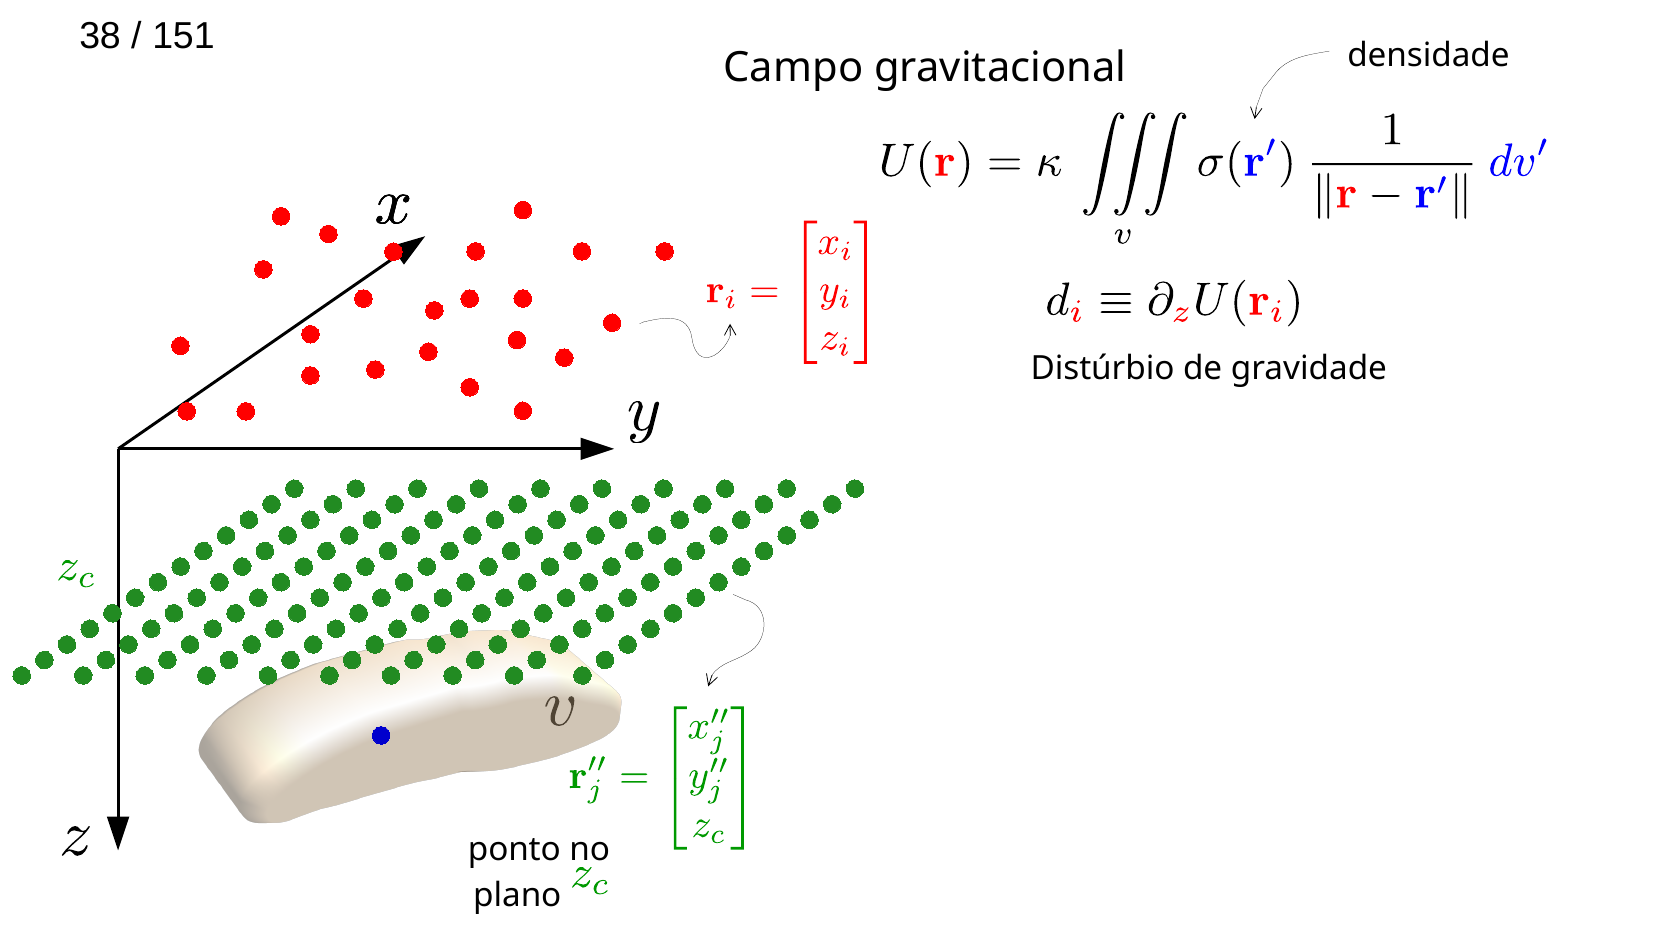

densidade
Campo gravitacional
Distúrbio de gravidade
ponto no
 plano